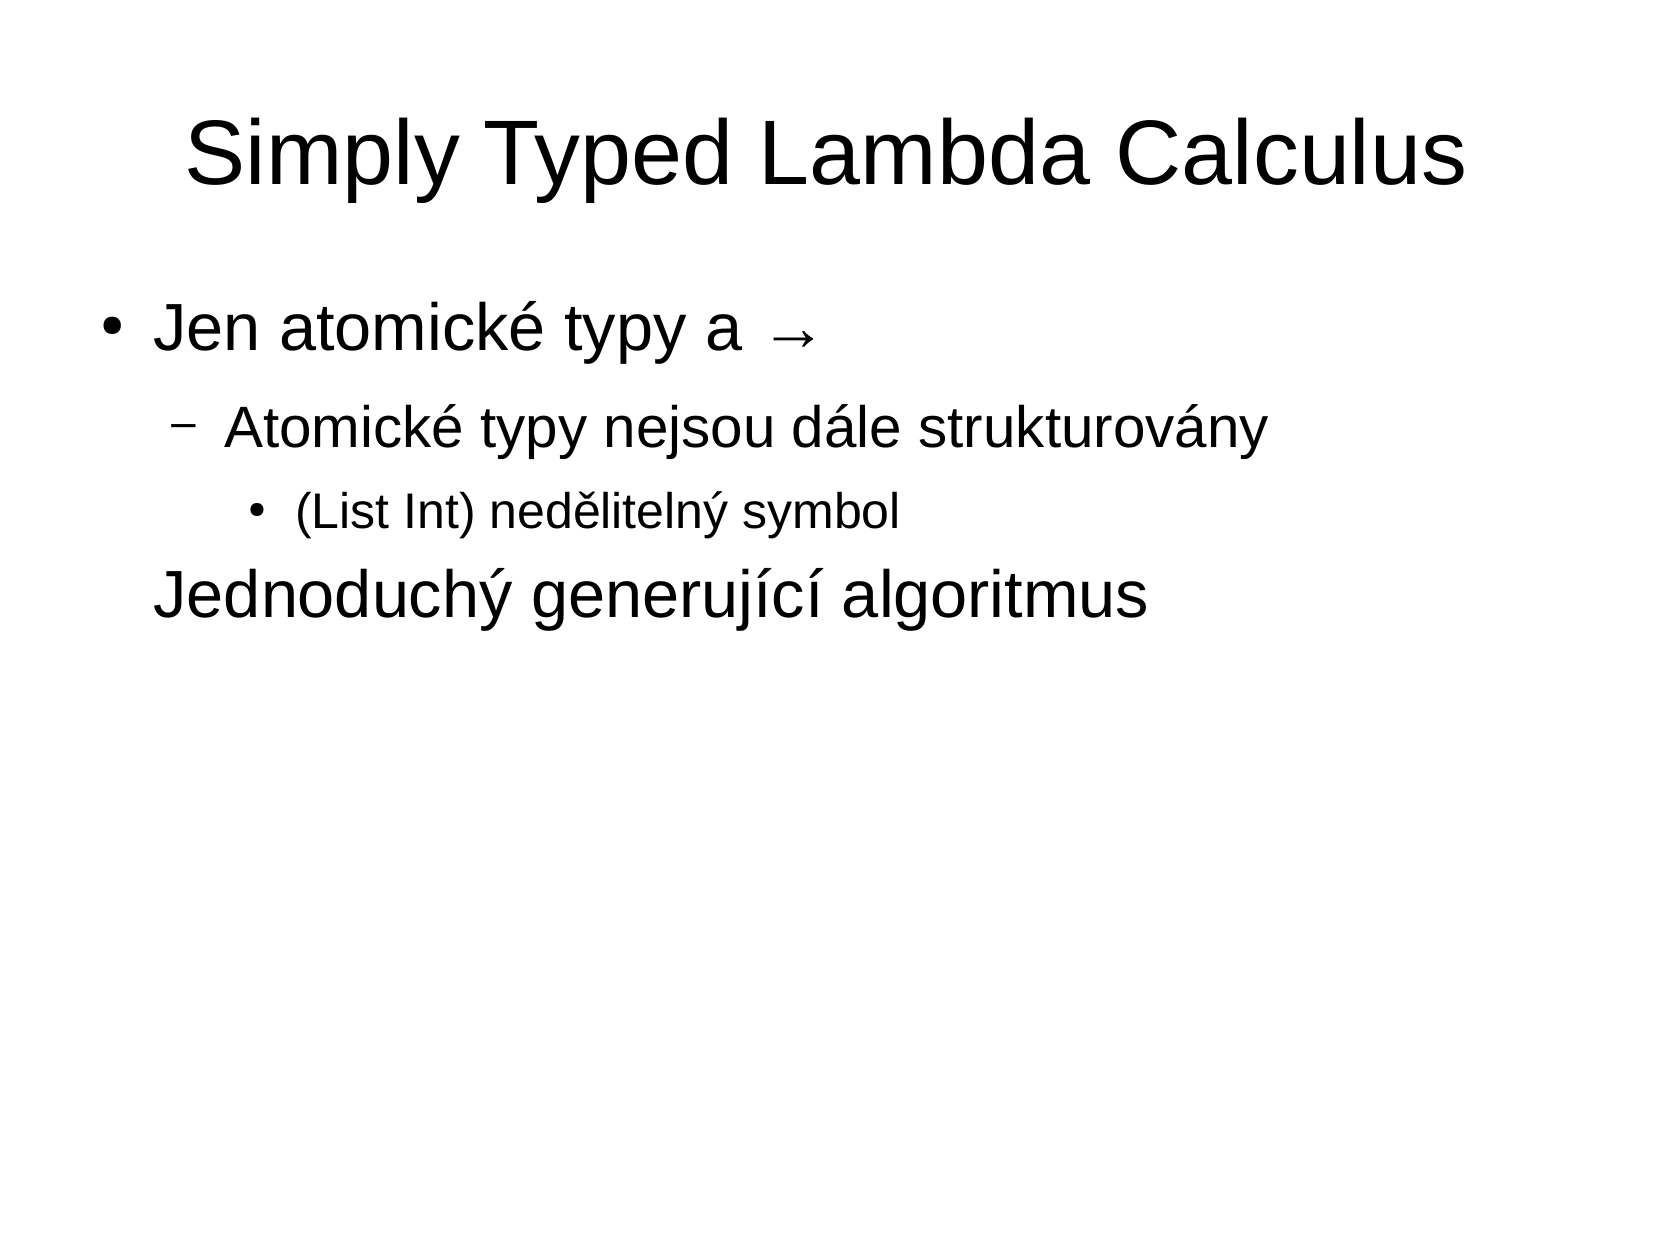

# Simply Typed Lambda Calculus
Jen atomické typy a →
Atomické typy nejsou dále strukturovány
(List Int) nedělitelný symbol
Jednoduchý generující algoritmus